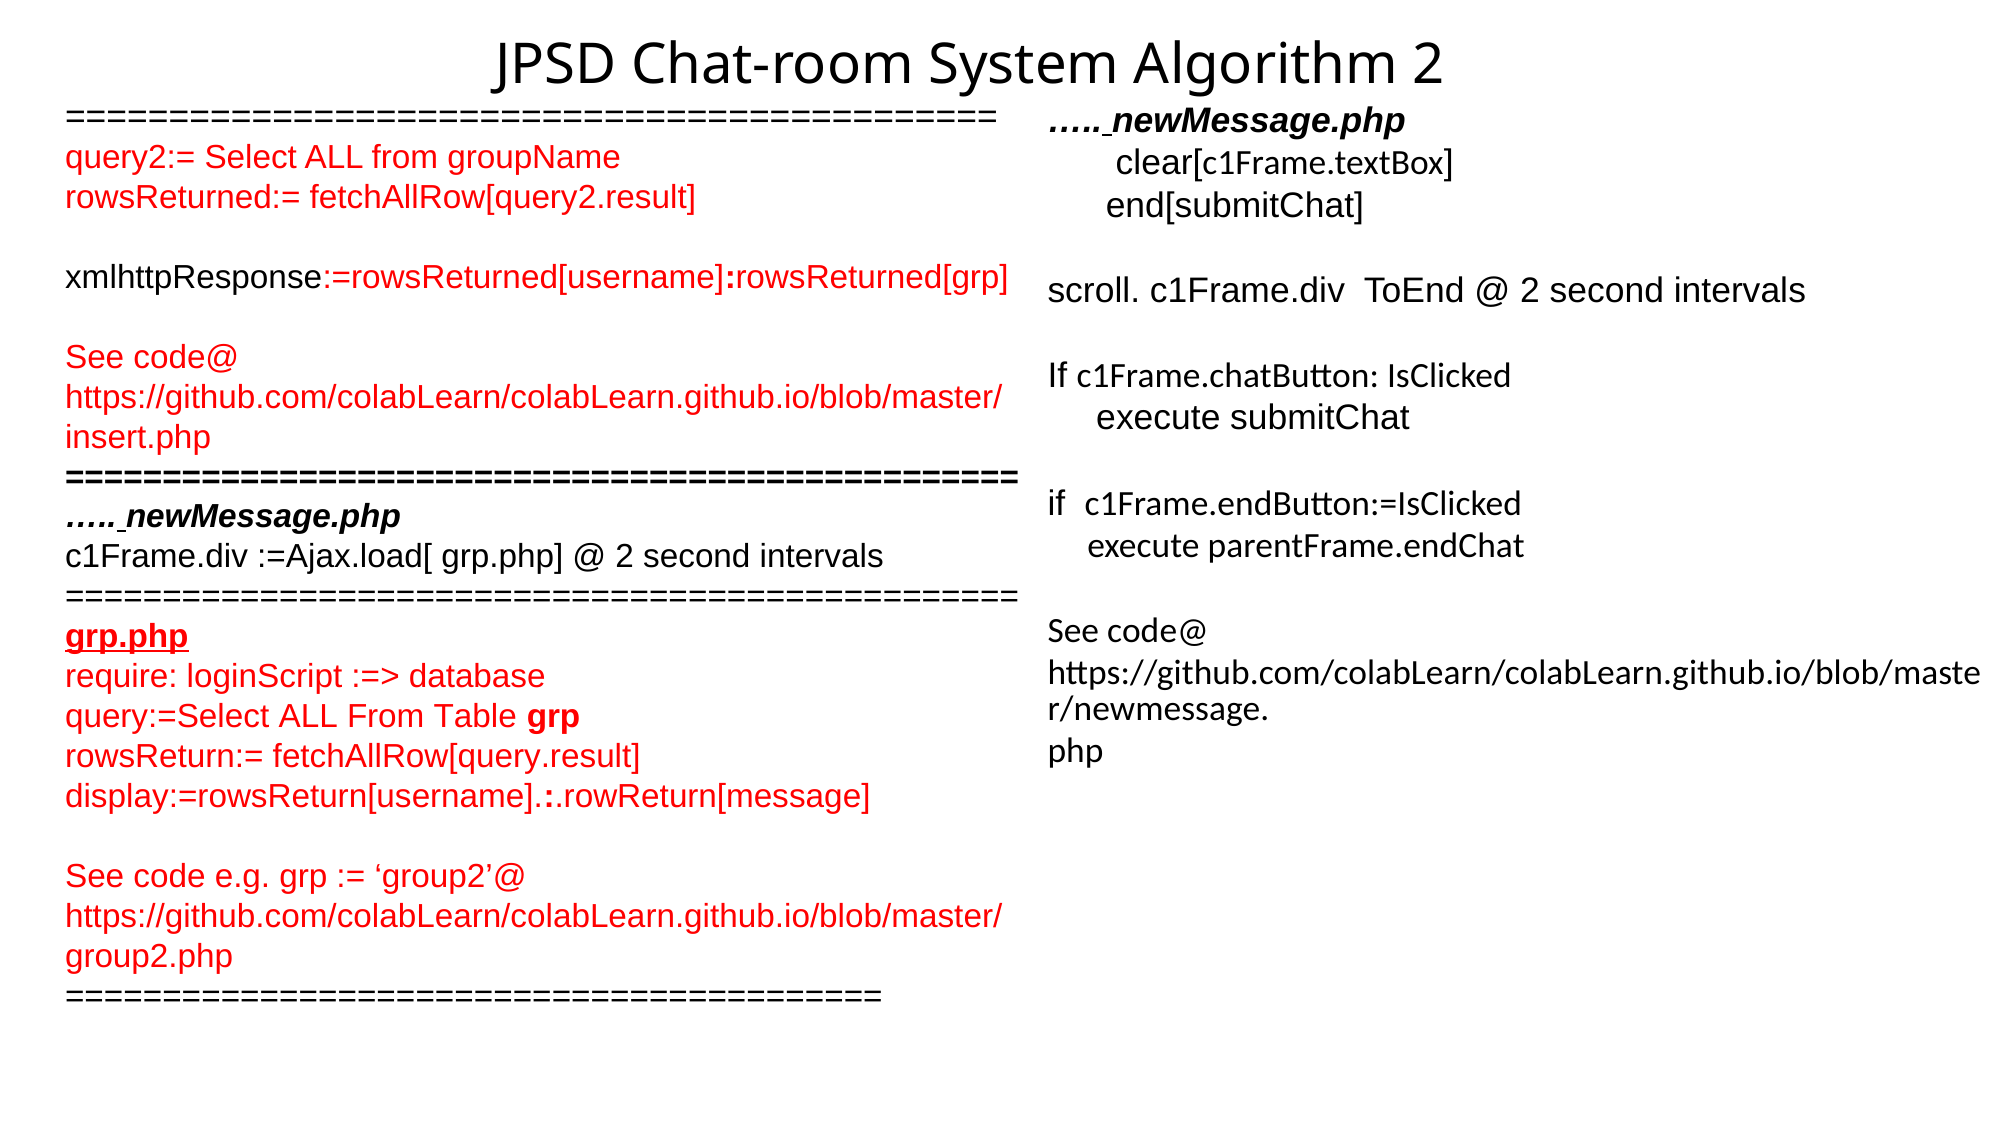

JPSD Chat-room System Algorithm 2
=============================================
query2:= Select ALL from groupName
rowsReturned:= fetchAllRow[query2.result]
xmlhttpResponse:=rowsReturned[username]:rowsReturned[grp]
See code@
https://github.com/colabLearn/colabLearn.github.io/blob/master/insert.php
=================================================
….. newMessage.php
c1Frame.div :=Ajax.load[ grp.php] @ 2 second intervals
=================================================
grp.php
require: loginScript :=> database
query:=Select ALL From Table grp
rowsReturn:= fetchAllRow[query.result]
display:=rowsReturn[username].:.rowReturn[message]
See code e.g. grp := ‘group2’@
https://github.com/colabLearn/colabLearn.github.io/blob/master/group2.php
==========================================
….. newMessage.php
 clear[c1Frame.textBox]
 end[submitChat]
scroll. c1Frame.div ToEnd @ 2 second intervals
If c1Frame.chatButton: IsClicked
 execute submitChat
if c1Frame.endButton:=IsClicked
 execute parentFrame.endChat
See code@ https://github.com/colabLearn/colabLearn.github.io/blob/master/newmessage.php